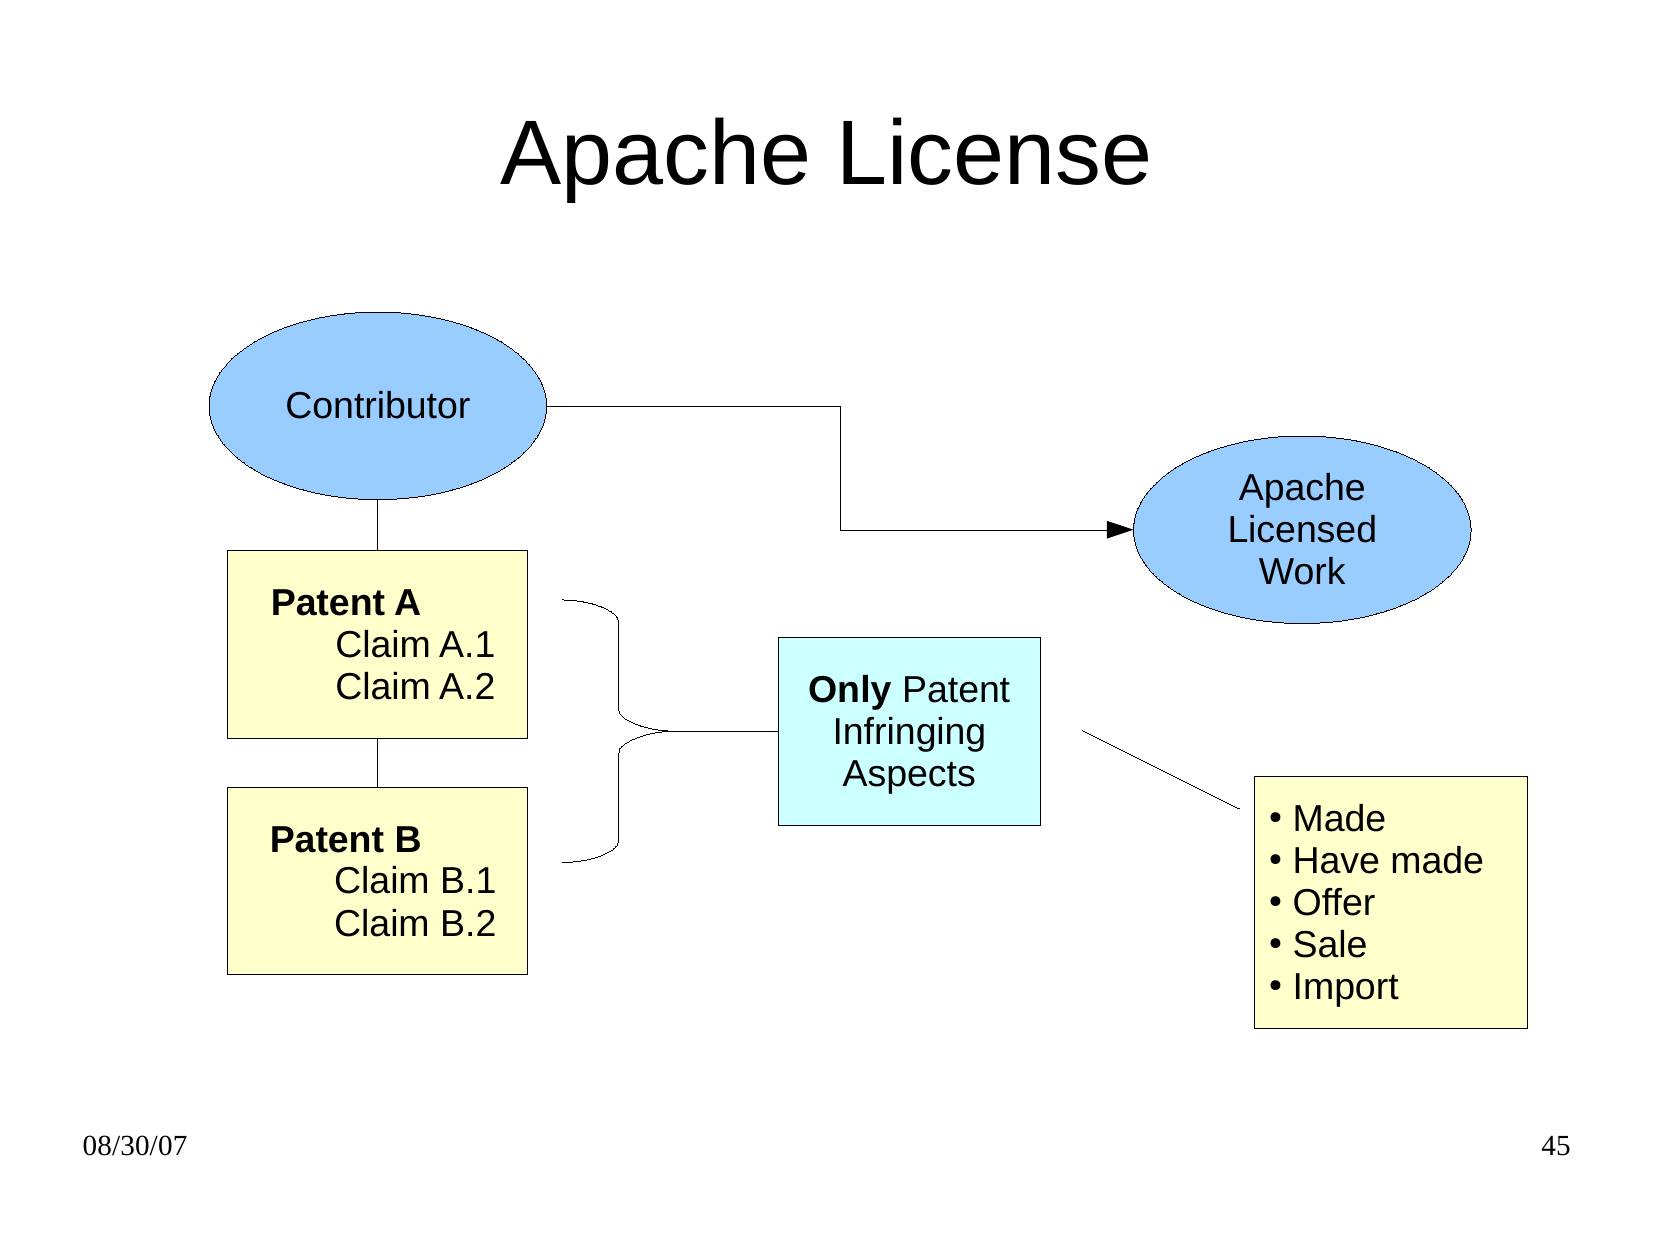

# Apache License
Contributor
Apache
Licensed
Work
 Patent A
	Claim A.1
	Claim A.2
Only Patent
Infringing
Aspects
 Made
 Have made
 Offer
 Sale
 Import
 Patent B
	Claim B.1
	Claim B.2
08/30/07
45